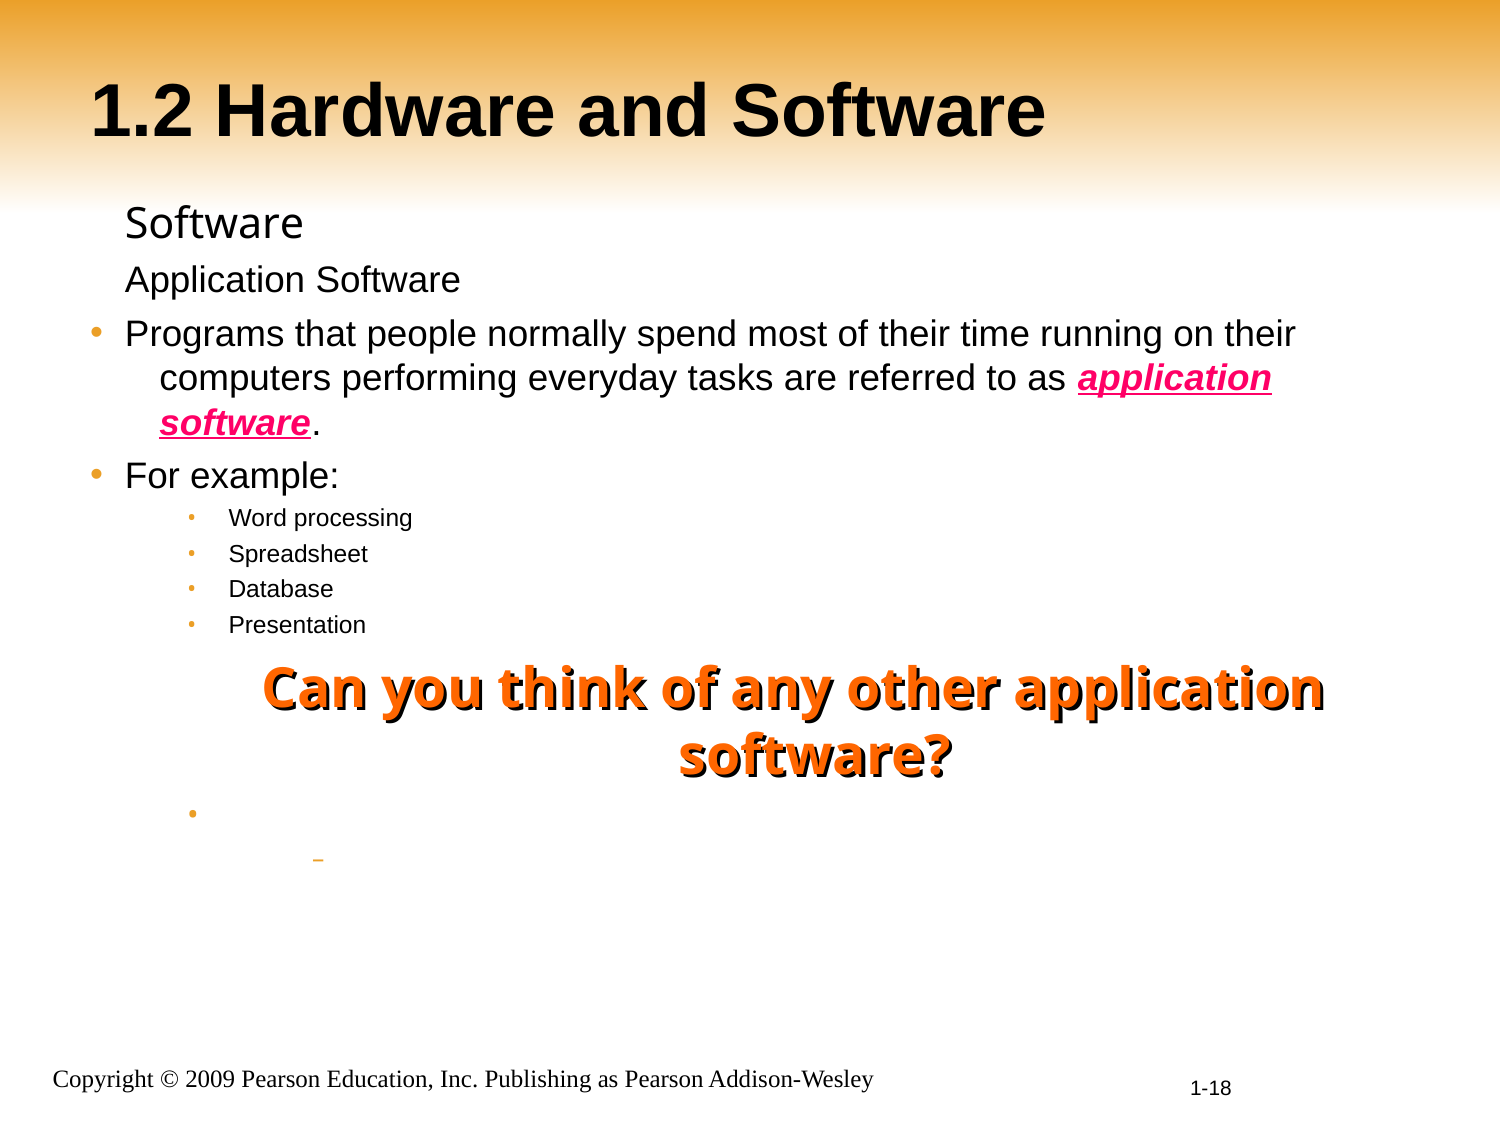

# 1.2 Hardware and Software
Software
Application Software
Programs that people normally spend most of their time running on their computers performing everyday tasks are referred to as application software.
For example:
Word processing
Spreadsheet
Database
Presentation
Can you think of any other application software?
1-17